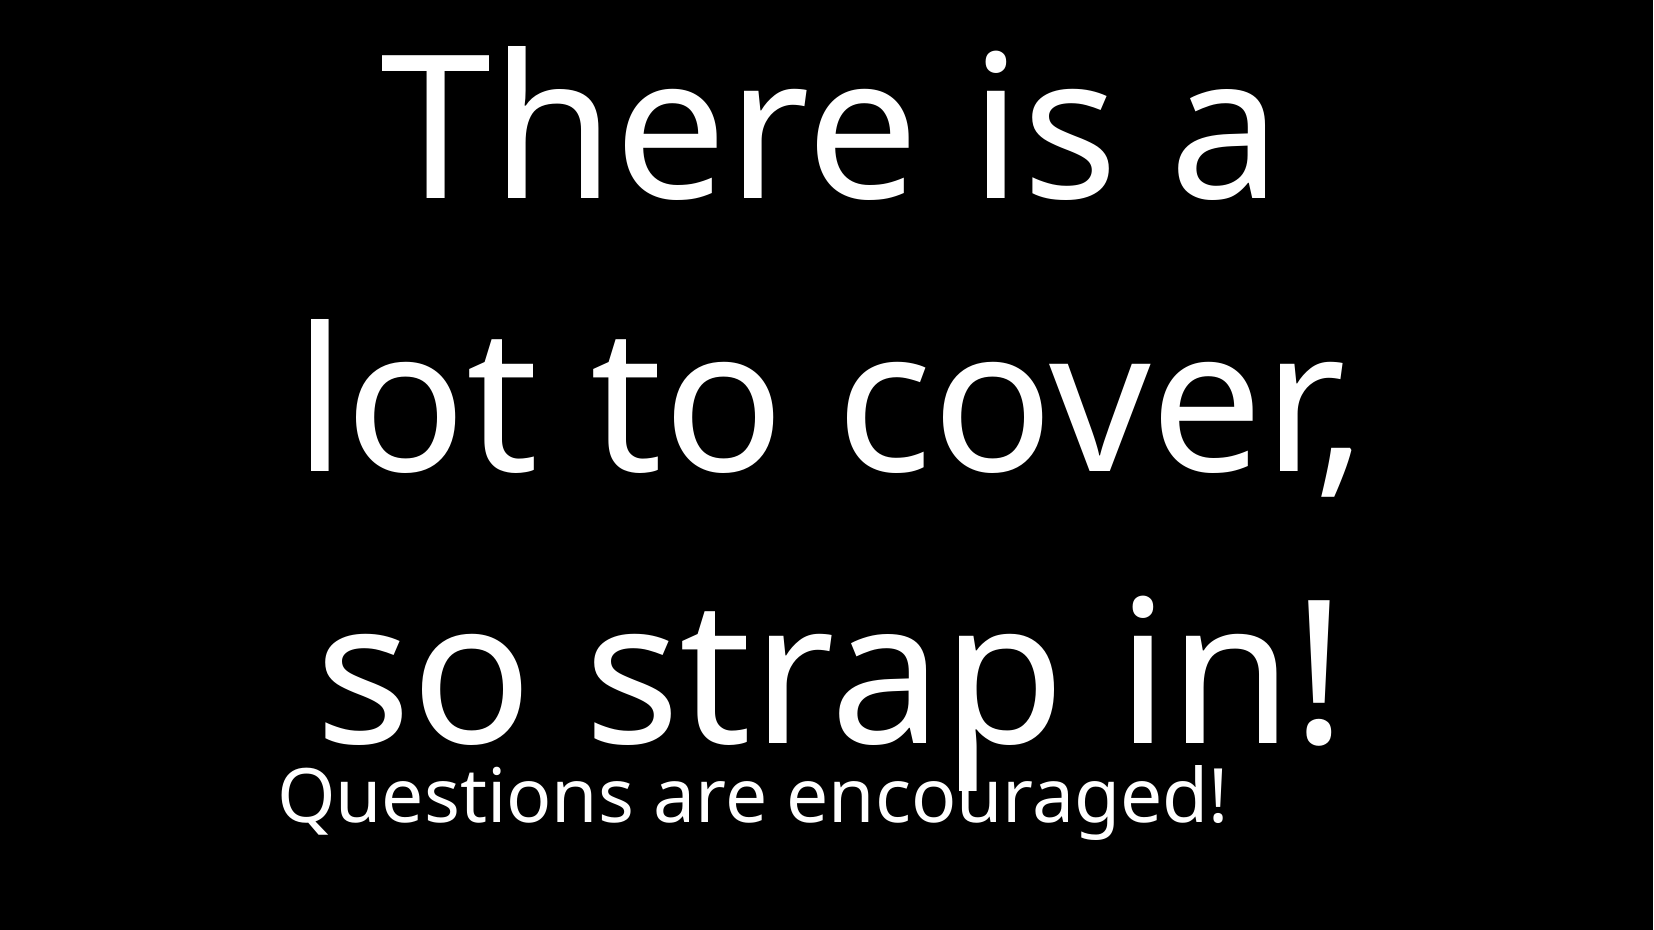

# There is a lot to cover, so strap in!
Questions are encouraged!